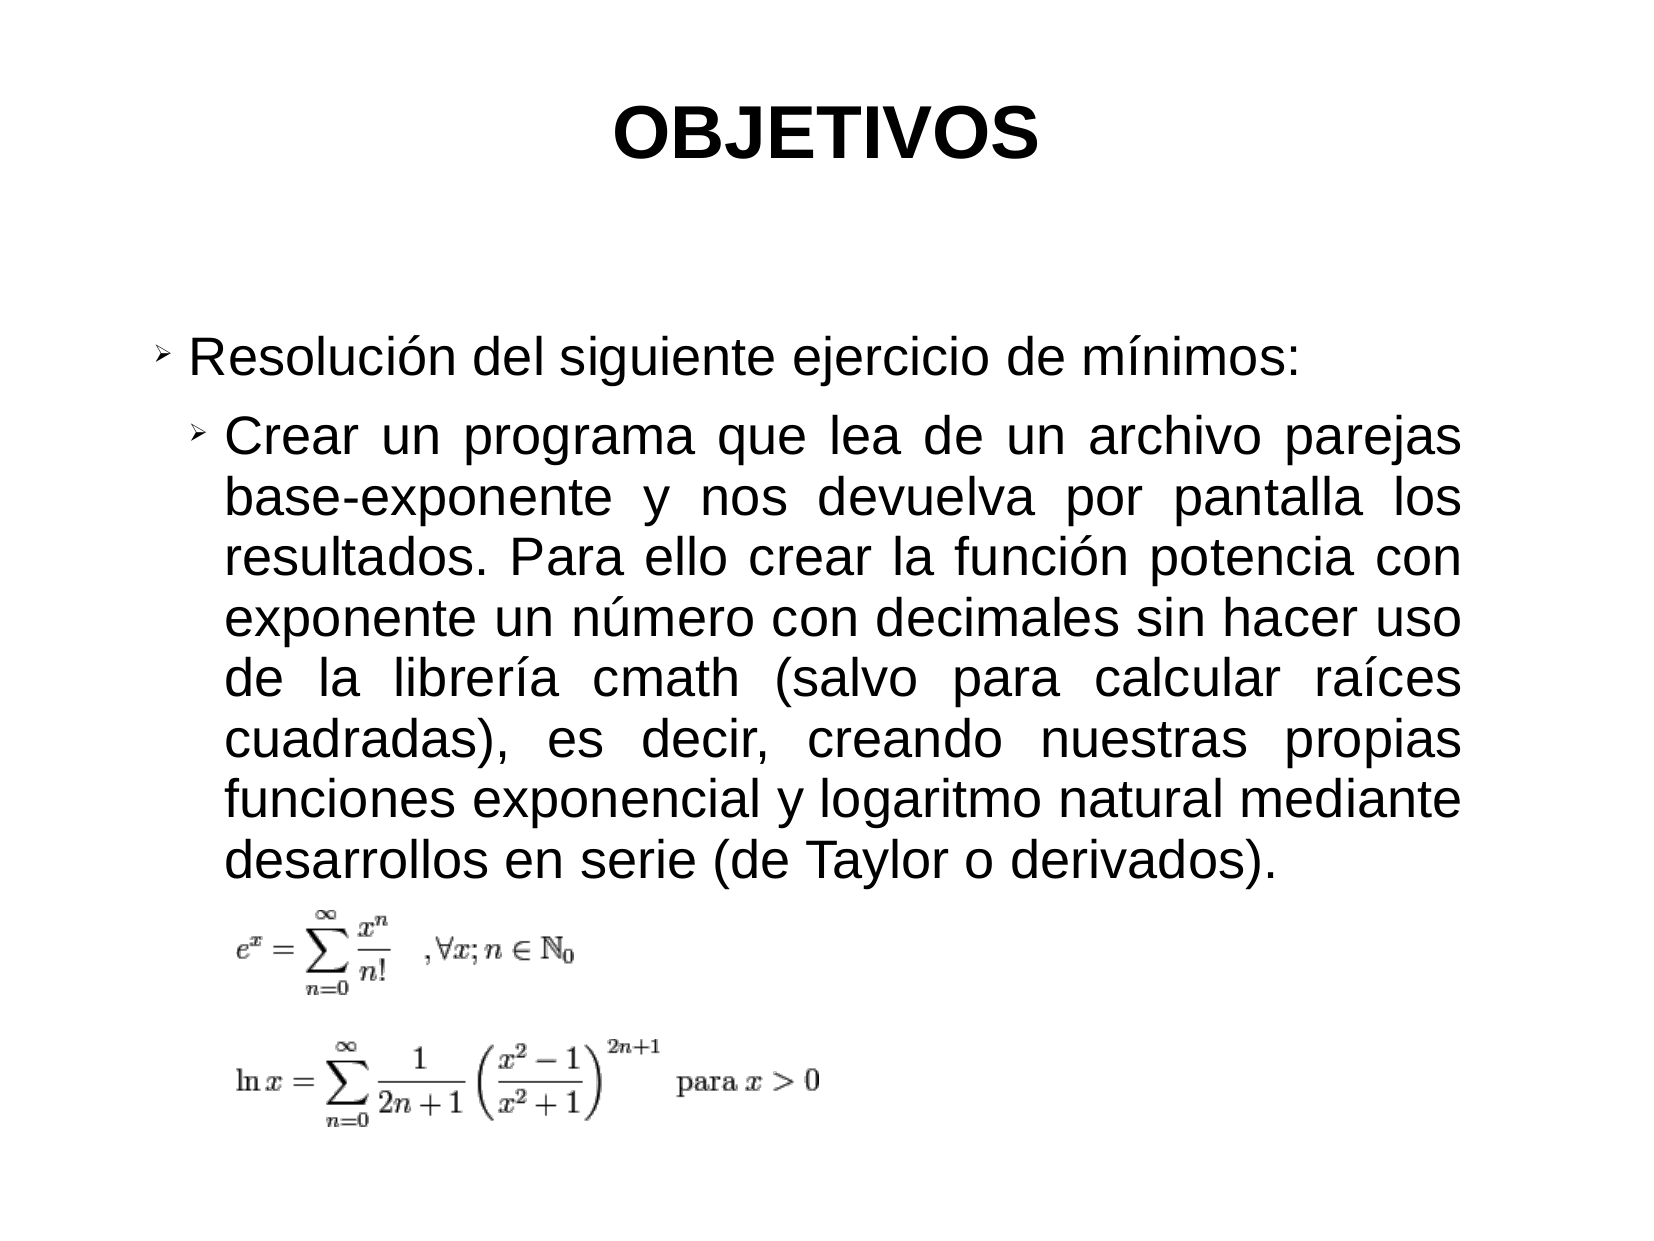

# OBJETIVOS
Resolución del siguiente ejercicio de mínimos:
Crear un programa que lea de un archivo parejas base-exponente y nos devuelva por pantalla los resultados. Para ello crear la función potencia con exponente un número con decimales sin hacer uso de la librería cmath (salvo para calcular raíces cuadradas), es decir, creando nuestras propias funciones exponencial y logaritmo natural mediante desarrollos en serie (de Taylor o derivados).